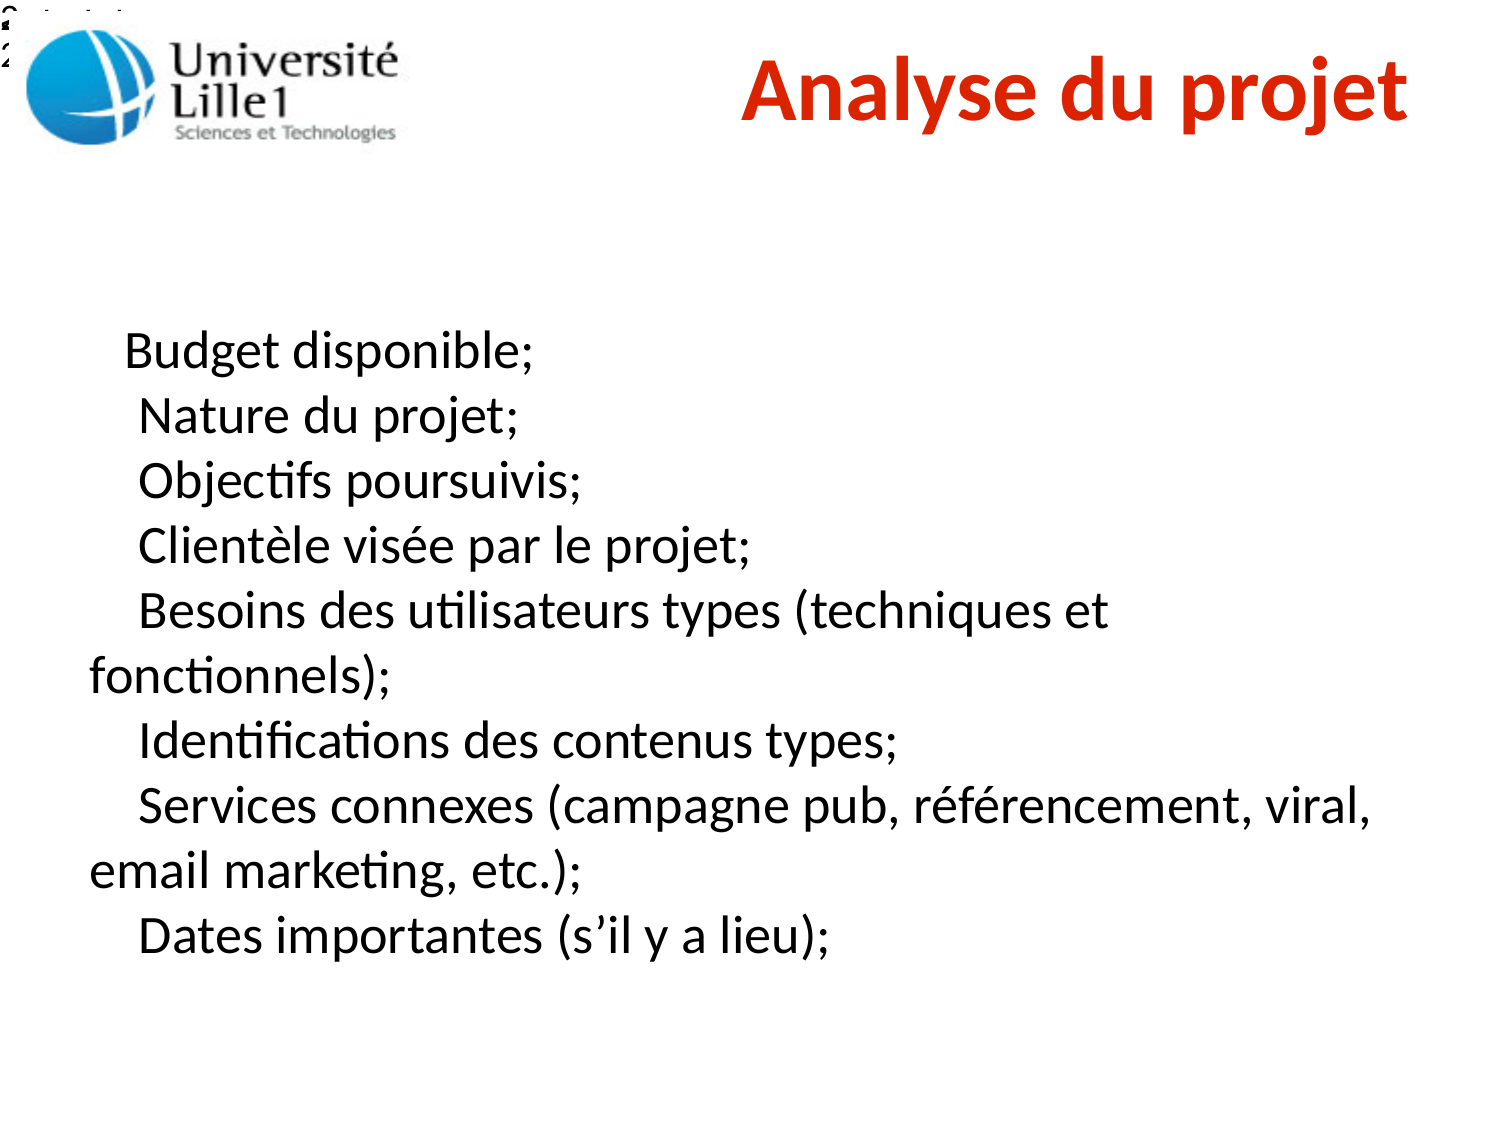

<pied de page>
Analyse du projet
 Budget disponible;
 Nature du projet;
 Objectifs poursuivis;
 Clientèle visée par le projet;
 Besoins des utilisateurs types (techniques et fonctionnels);
 Identifications des contenus types;
 Services connexes (campagne pub, référencement, viral, email marketing, etc.);
 Dates importantes (s’il y a lieu);